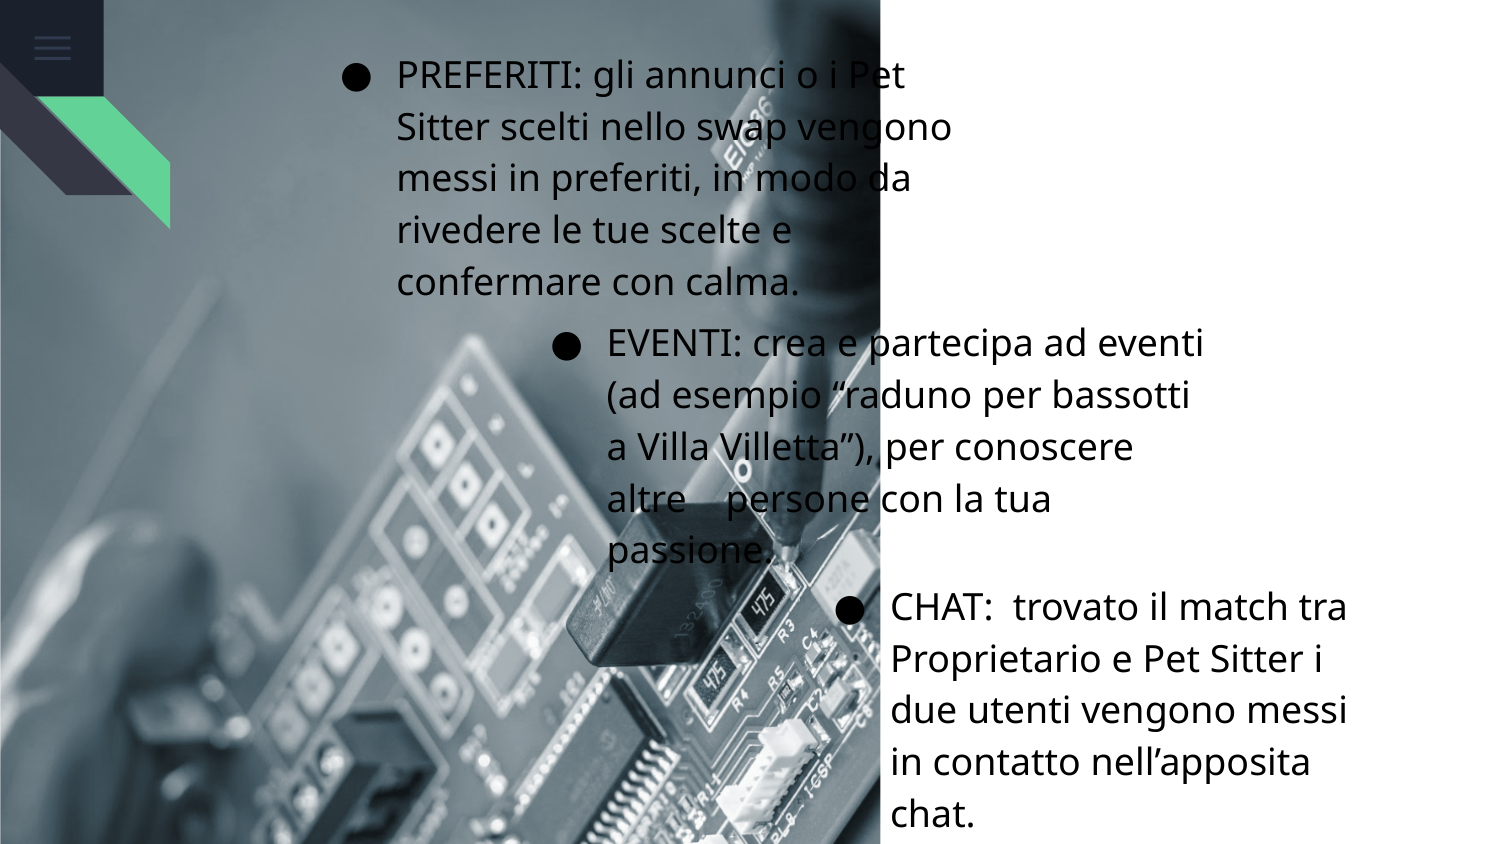

PREFERITI: gli annunci o i Pet Sitter scelti nello swap vengono messi in preferiti, in modo da rivedere le tue scelte e confermare con calma.
# EVENTI: crea e partecipa ad eventi (ad esempio “raduno per bassotti a Villa Villetta”), per conoscere altre persone con la tua passione.
CHAT: trovato il match tra Proprietario e Pet Sitter i due utenti vengono messi in contatto nell’apposita chat.